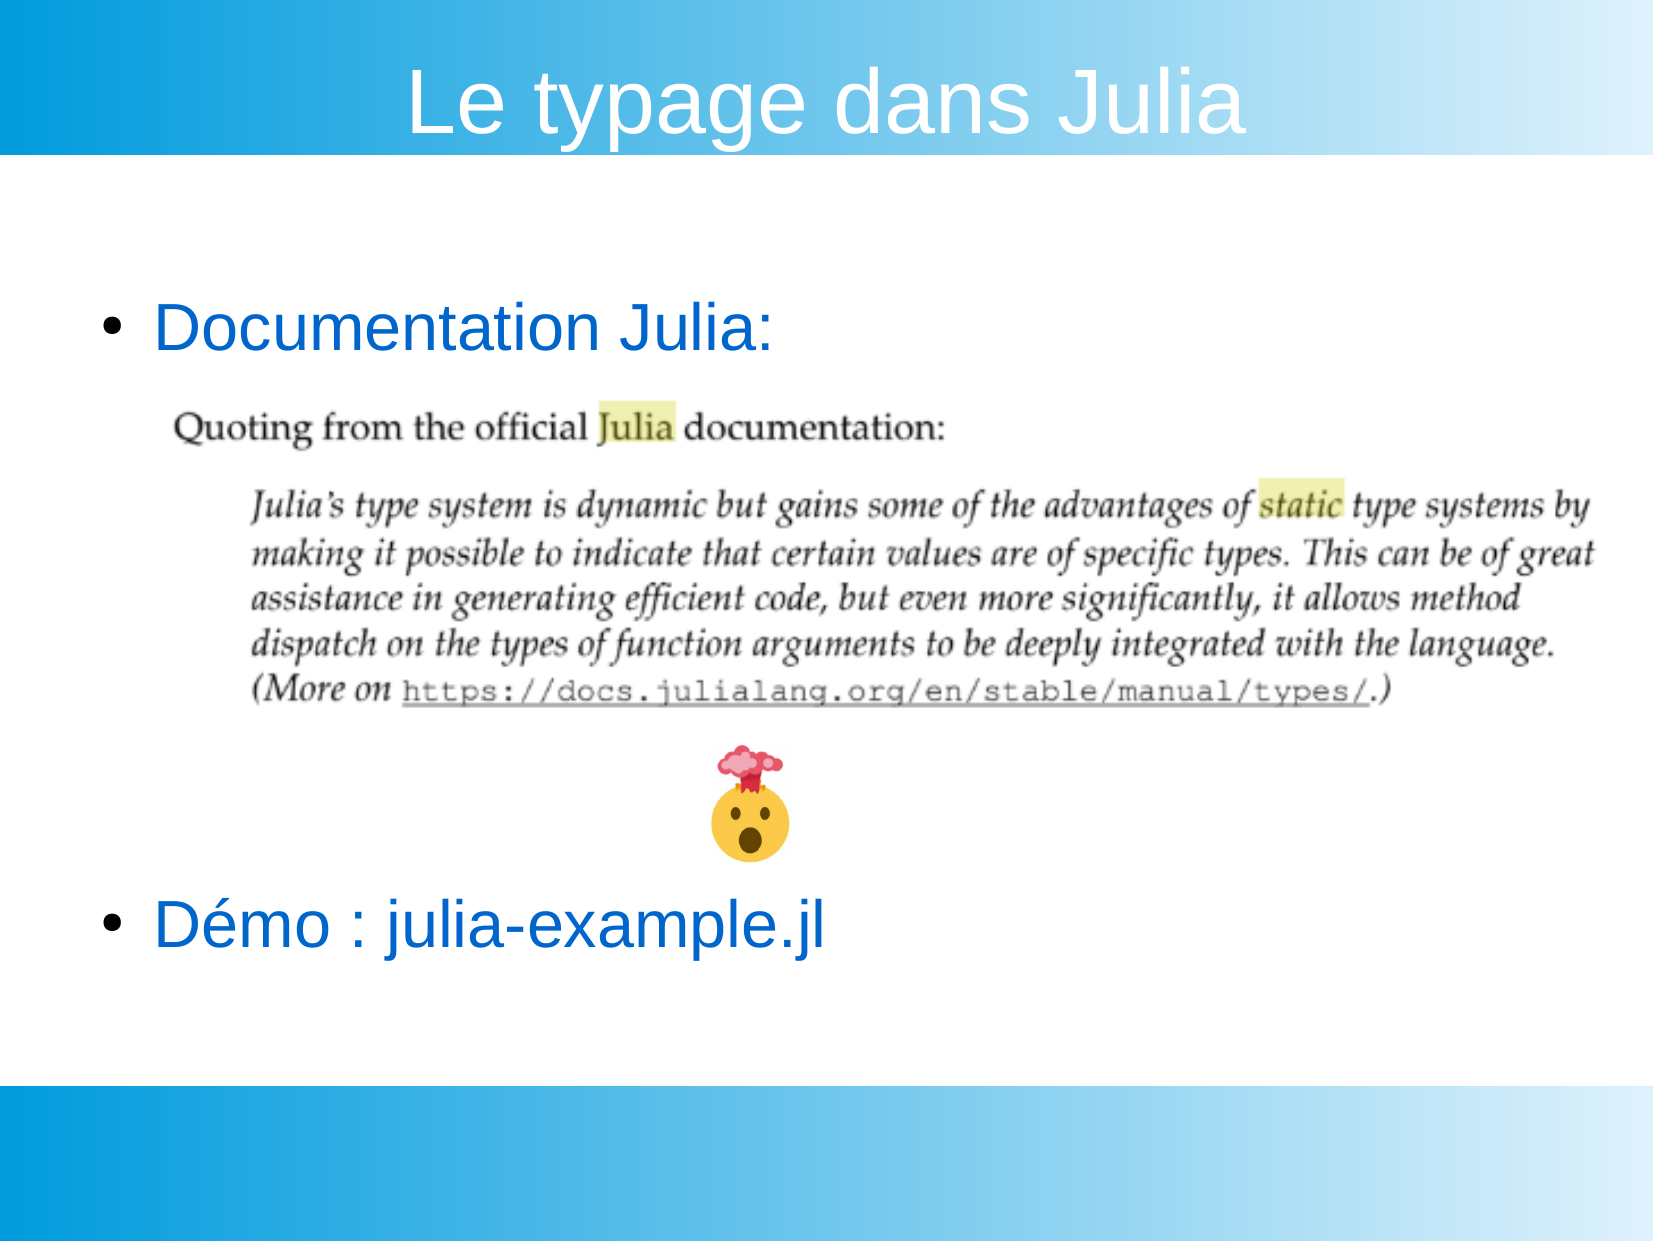

# Le typage dans Julia
Documentation Julia:
Démo : julia-example.jl